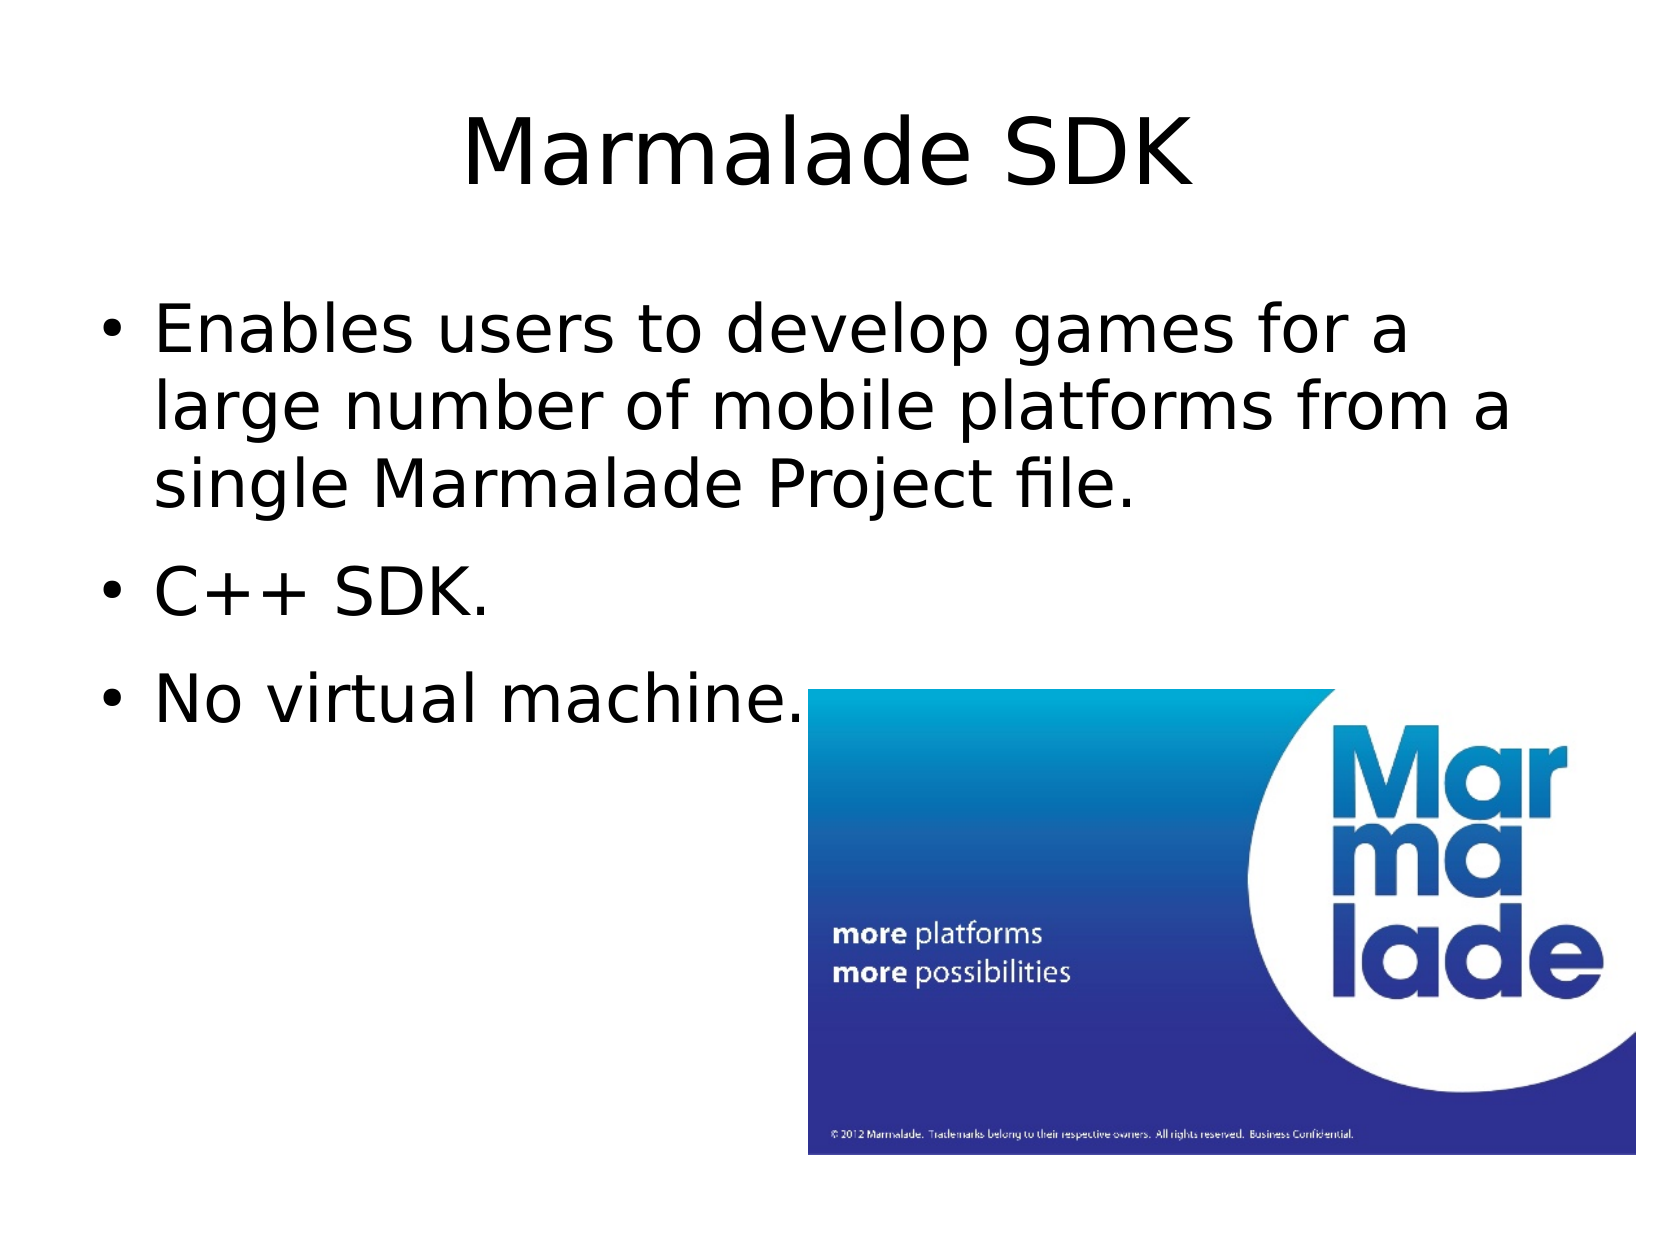

# Marmalade SDK
Enables users to develop games for a large number of mobile platforms from a single Marmalade Project file.
C++ SDK.
No virtual machine.